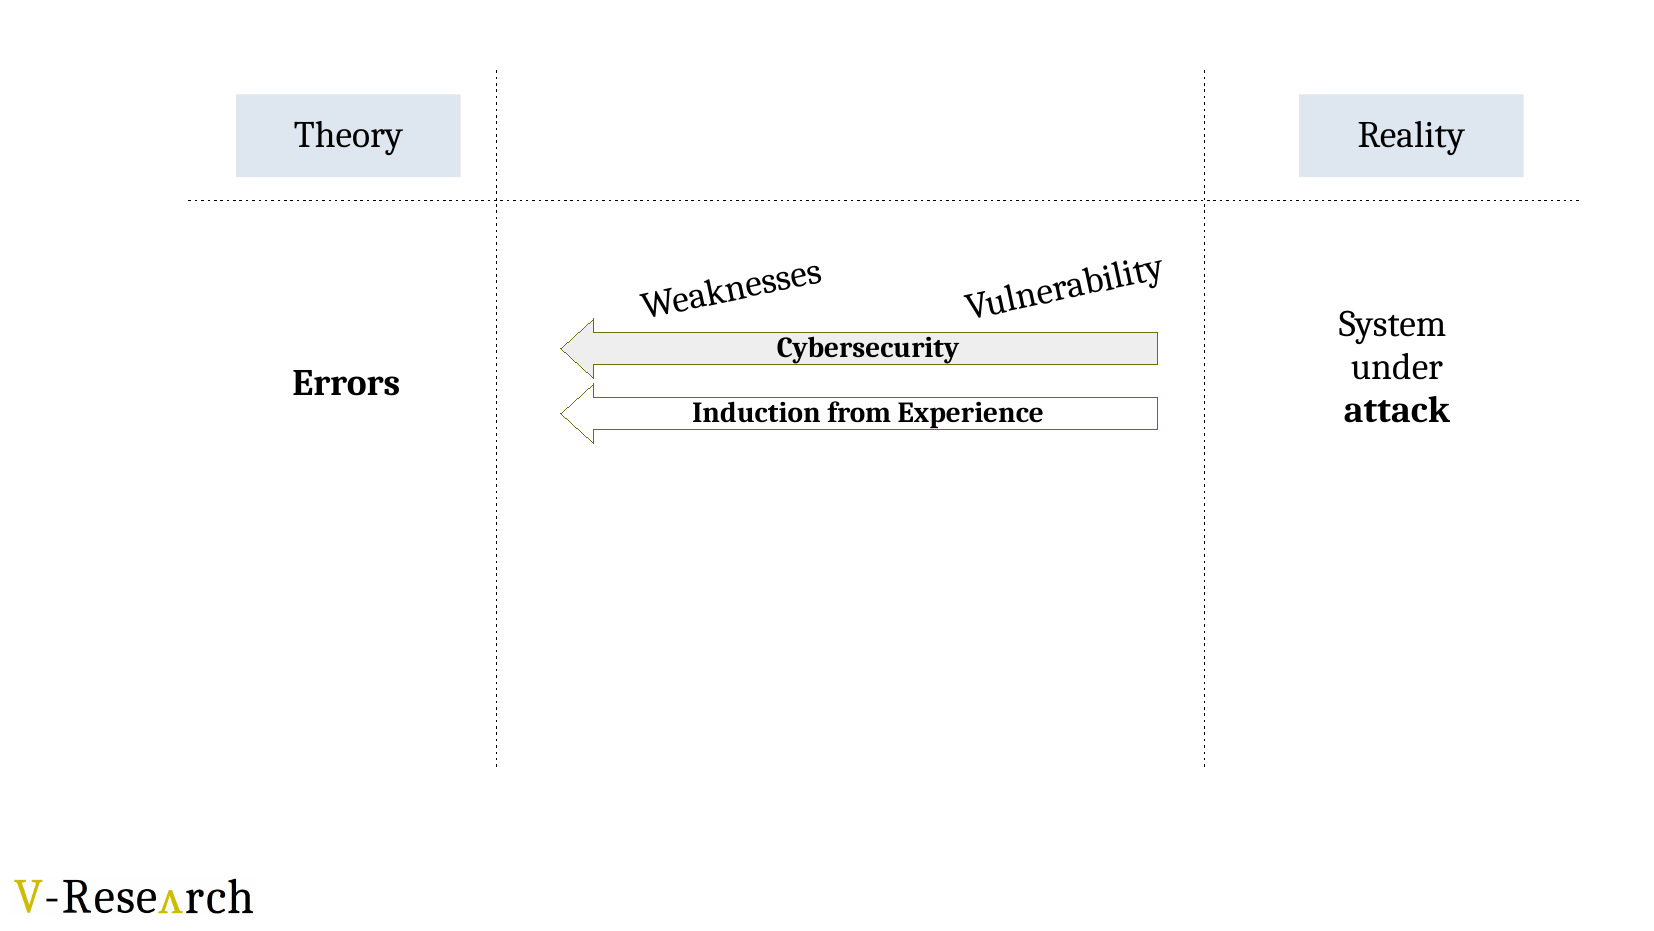

Theory
Reality
Vulnerability
Weaknesses
System
under
attack
Cybersecurity
Errors
Induction from Experience